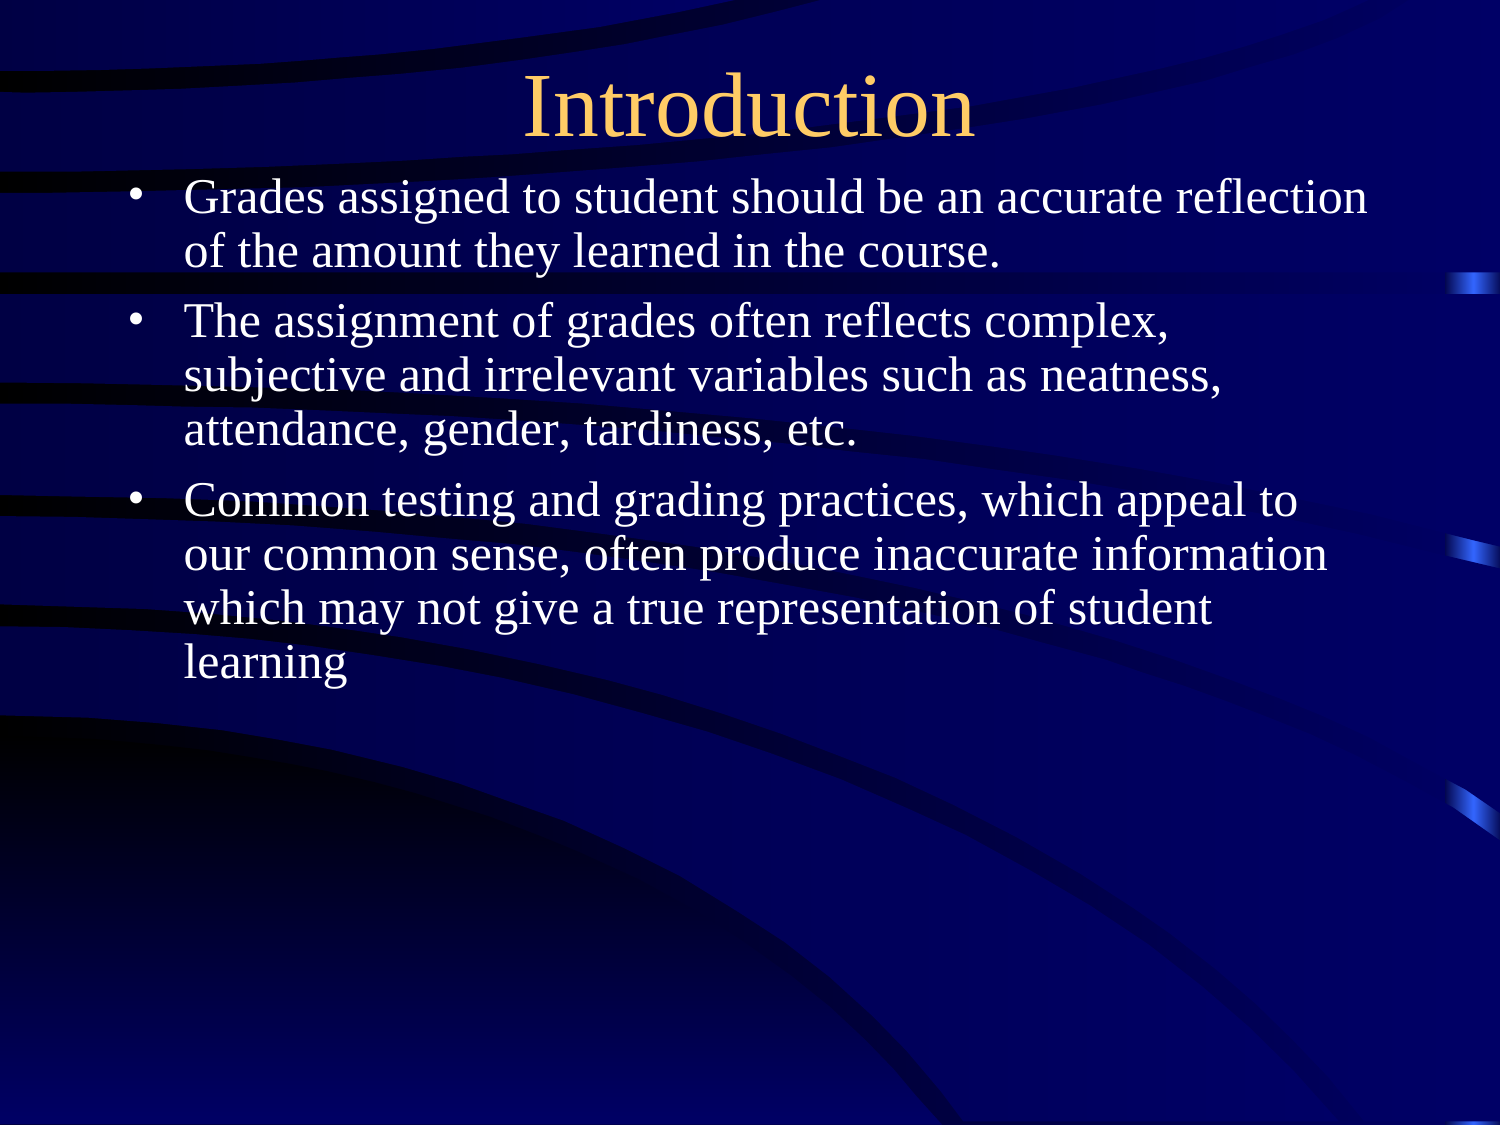

# Introduction
Grades assigned to student should be an accurate reflection of the amount they learned in the course.
The assignment of grades often reflects complex, subjective and irrelevant variables such as neatness, attendance, gender, tardiness, etc.
Common testing and grading practices, which appeal to our common sense, often produce inaccurate information which may not give a true representation of student learning